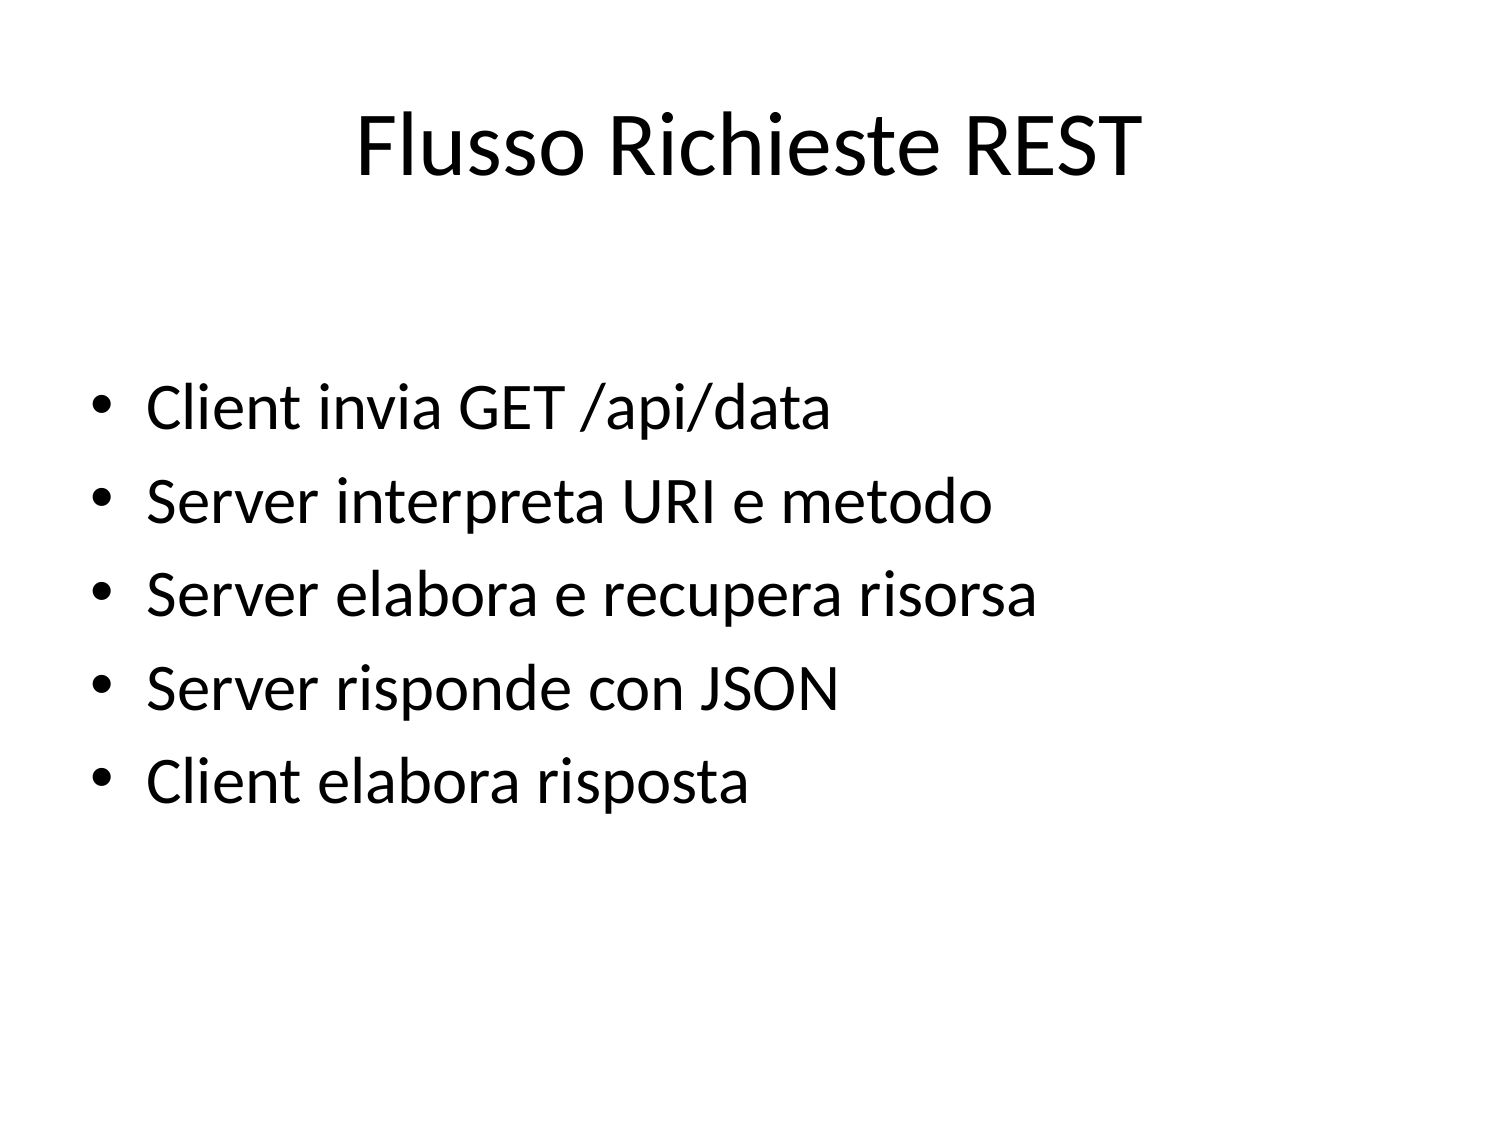

# Flusso Richieste REST
Client invia GET /api/data
Server interpreta URI e metodo
Server elabora e recupera risorsa
Server risponde con JSON
Client elabora risposta